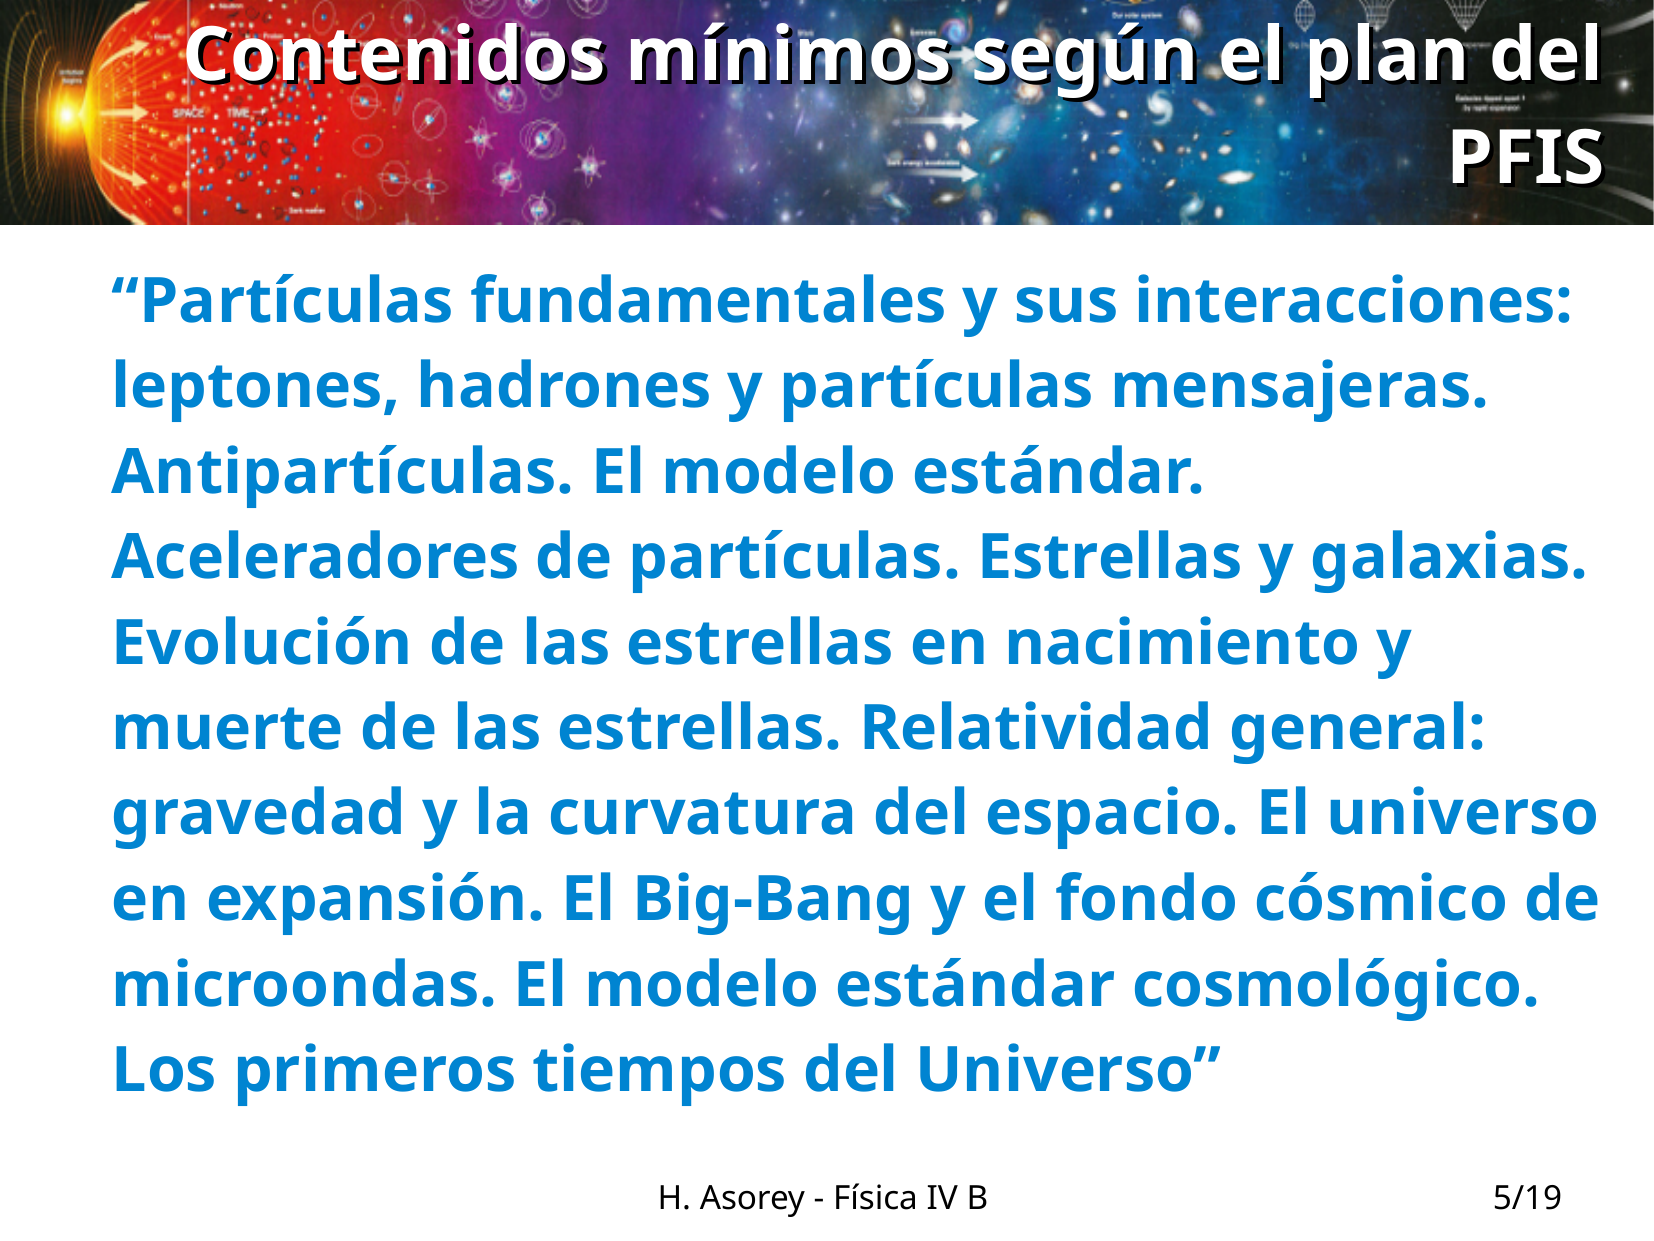

# Contenidos mínimos según el plan del PFIS
“Partículas fundamentales y sus interacciones: leptones, hadrones y partículas mensajeras. Antipartículas. El modelo estándar. Aceleradores de partículas. Estrellas y galaxias. Evolución de las estrellas en nacimiento y muerte de las estrellas. Relatividad general: gravedad y la curvatura del espacio. El universo en expansión. El Big-Bang y el fondo cósmico de microondas. El modelo estándar cosmológico. Los primeros tiempos del Universo”
H. Asorey - Física IV B
5